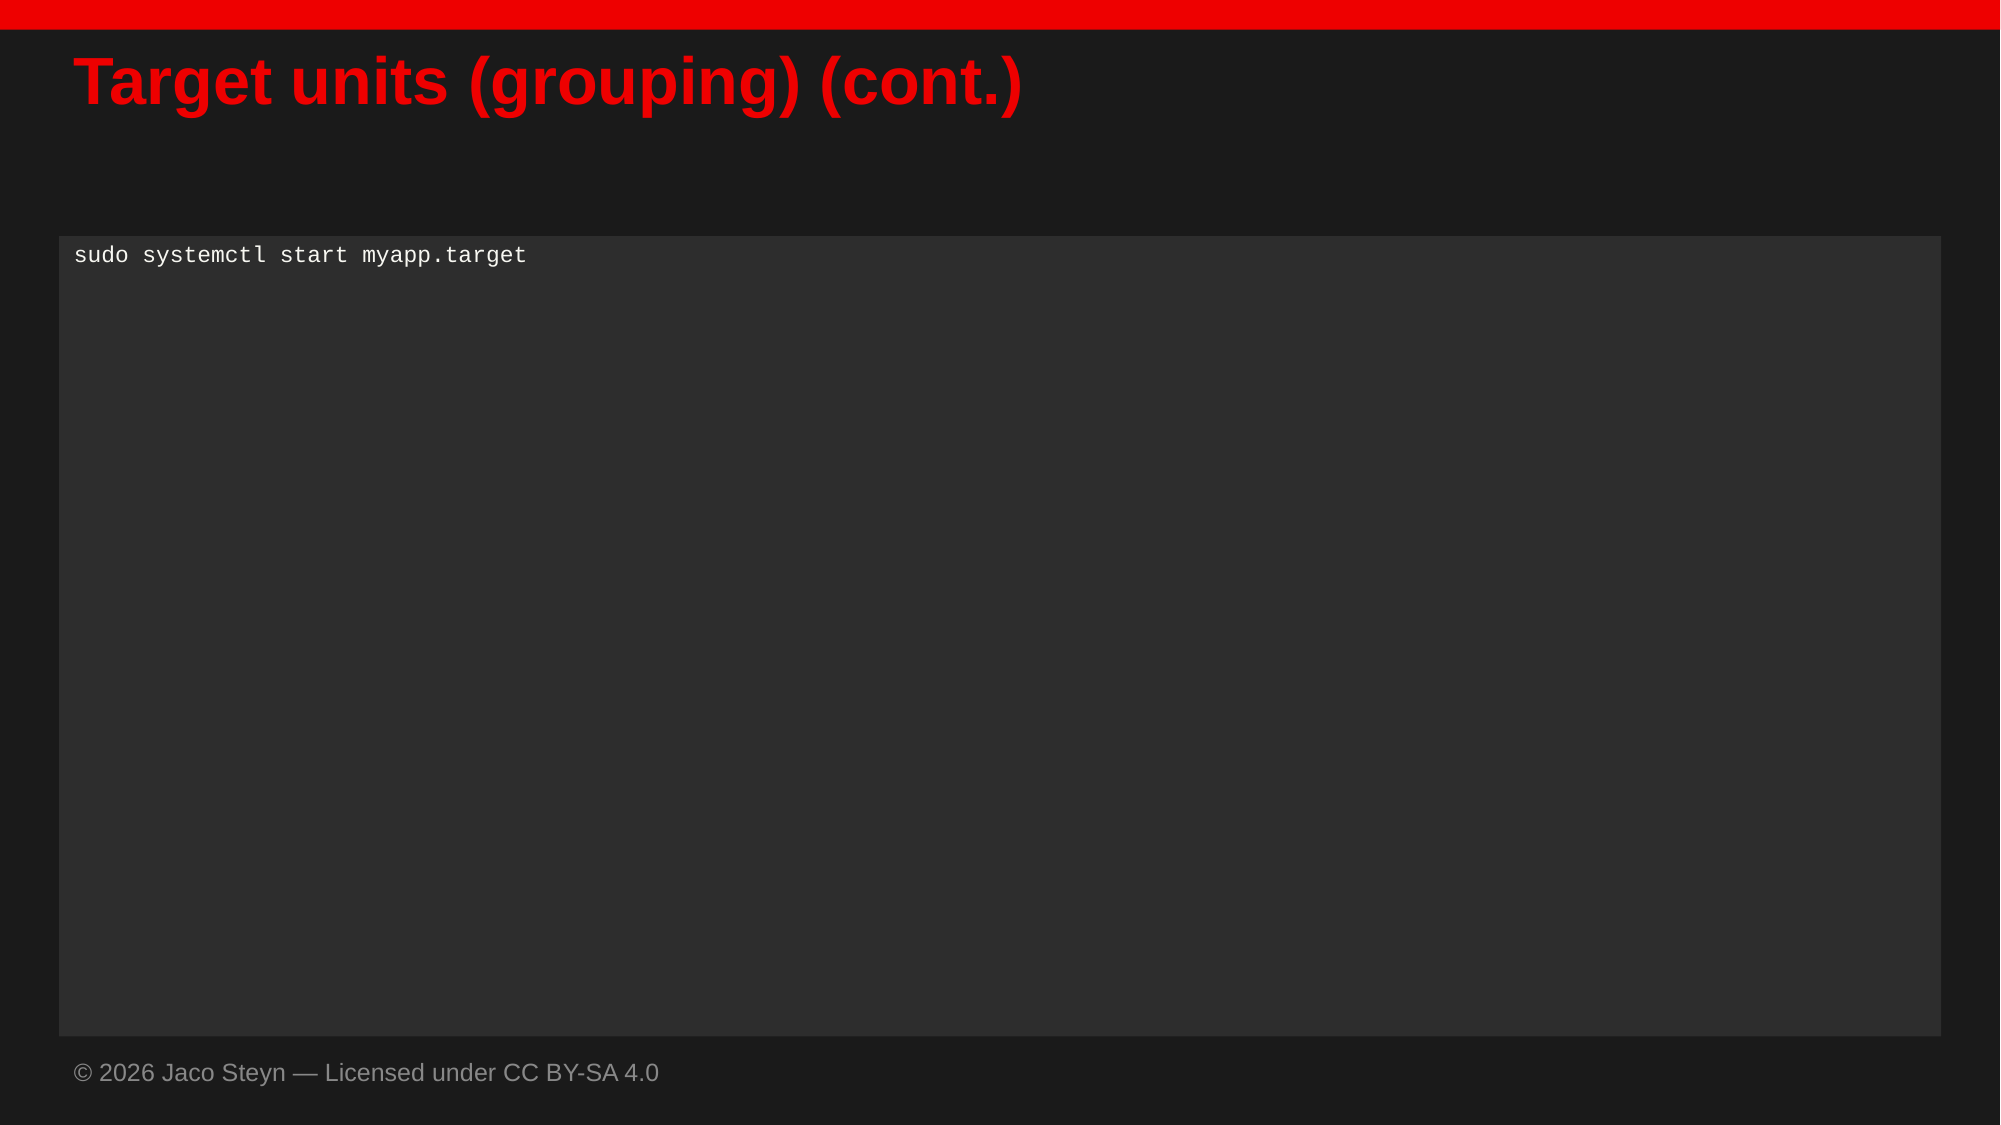

Target units (grouping) (cont.)
sudo systemctl start myapp.target
© 2026 Jaco Steyn — Licensed under CC BY-SA 4.0